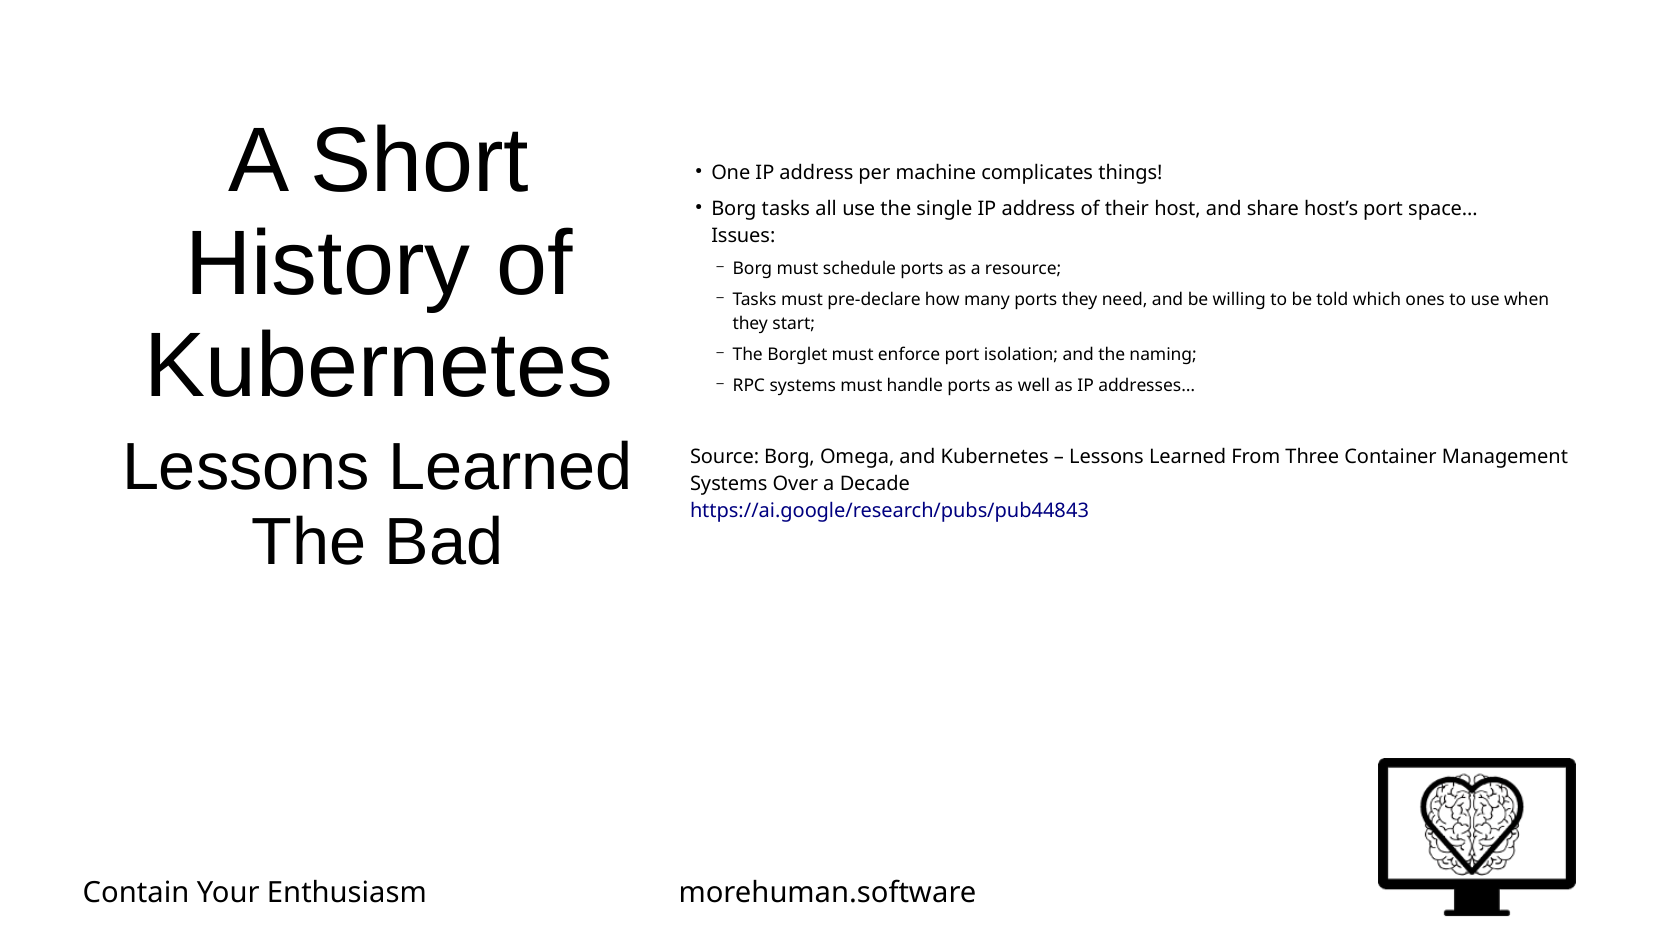

# A Short History of Kubernetes
One IP address per machine complicates things!
Borg tasks all use the single IP address of their host, and share host’s port space…
Issues:
Borg must schedule ports as a resource;
Tasks must pre-declare how many ports they need, and be willing to be told which ones to use when they start;
The Borglet must enforce port isolation; and the naming;
RPC systems must handle ports as well as IP addresses…
Source: Borg, Omega, and Kubernetes – Lessons Learned From Three Container Management Systems Over a Decade
https://ai.google/research/pubs/pub44843
Lessons Learned
The Bad